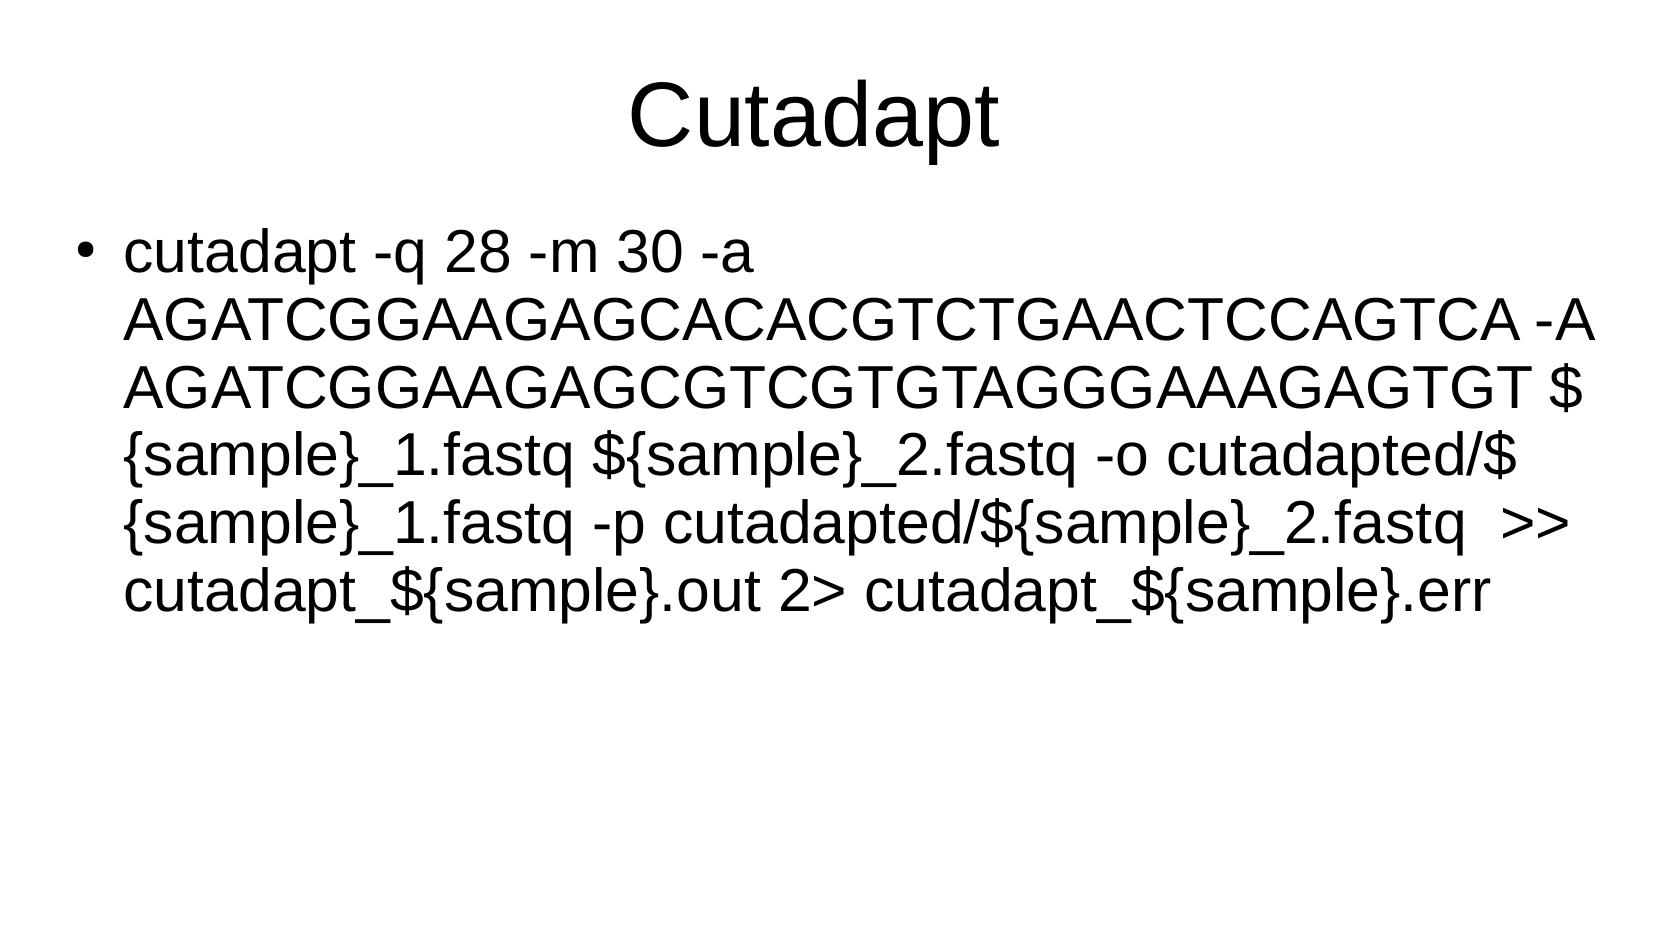

# Cutadapt
cutadapt -q 28 -m 30 -a AGATCGGAAGAGCACACGTCTGAACTCCAGTCA -A AGATCGGAAGAGCGTCGTGTAGGGAAAGAGTGT ${sample}_1.fastq ${sample}_2.fastq -o cutadapted/${sample}_1.fastq -p cutadapted/${sample}_2.fastq >> cutadapt_${sample}.out 2> cutadapt_${sample}.err